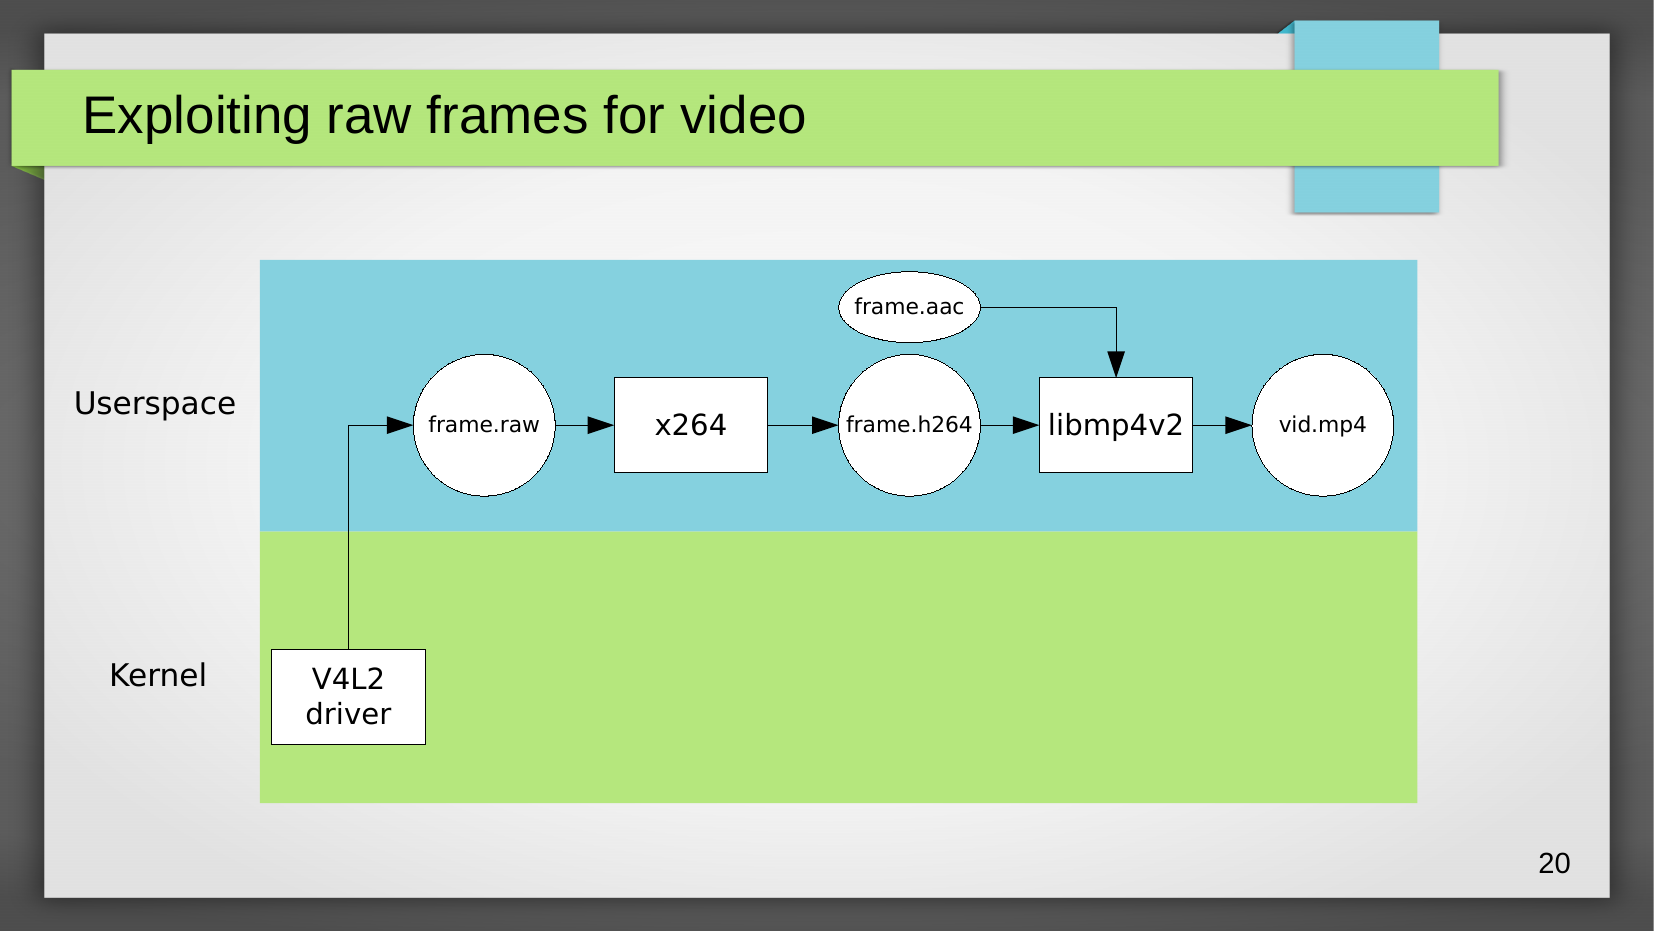

# Exploiting raw frames for video
frame.aac
frame.raw
frame.h264
vid.mp4
Userspace
x264
libmp4v2
Kernel
V4L2
driver
20